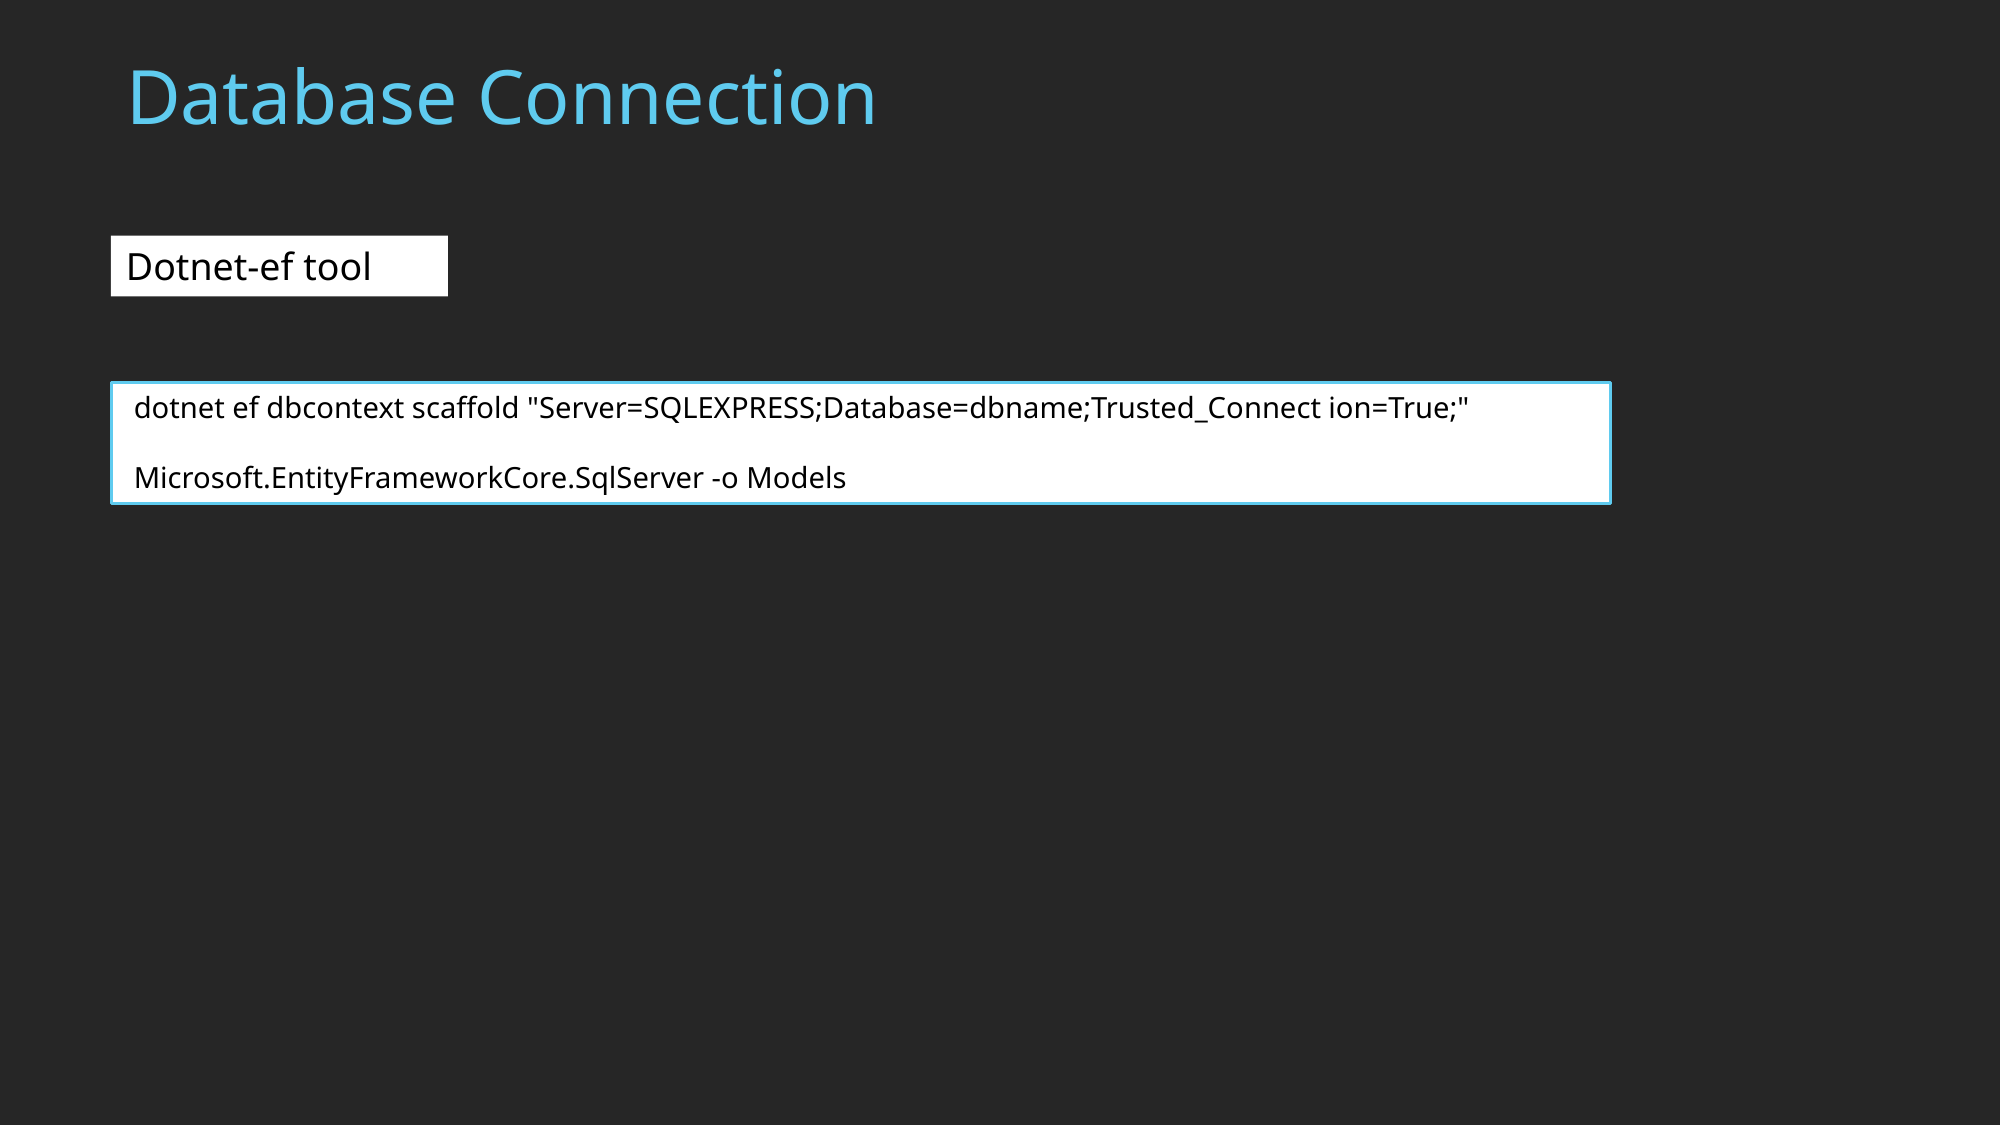

# Database Connection
Dotnet-ef tool
 dotnet ef dbcontext scaffold "Server=SQLEXPRESS;Database=dbname;Trusted_Connect ion=True;"
 Microsoft.EntityFrameworkCore.SqlServer -o Models